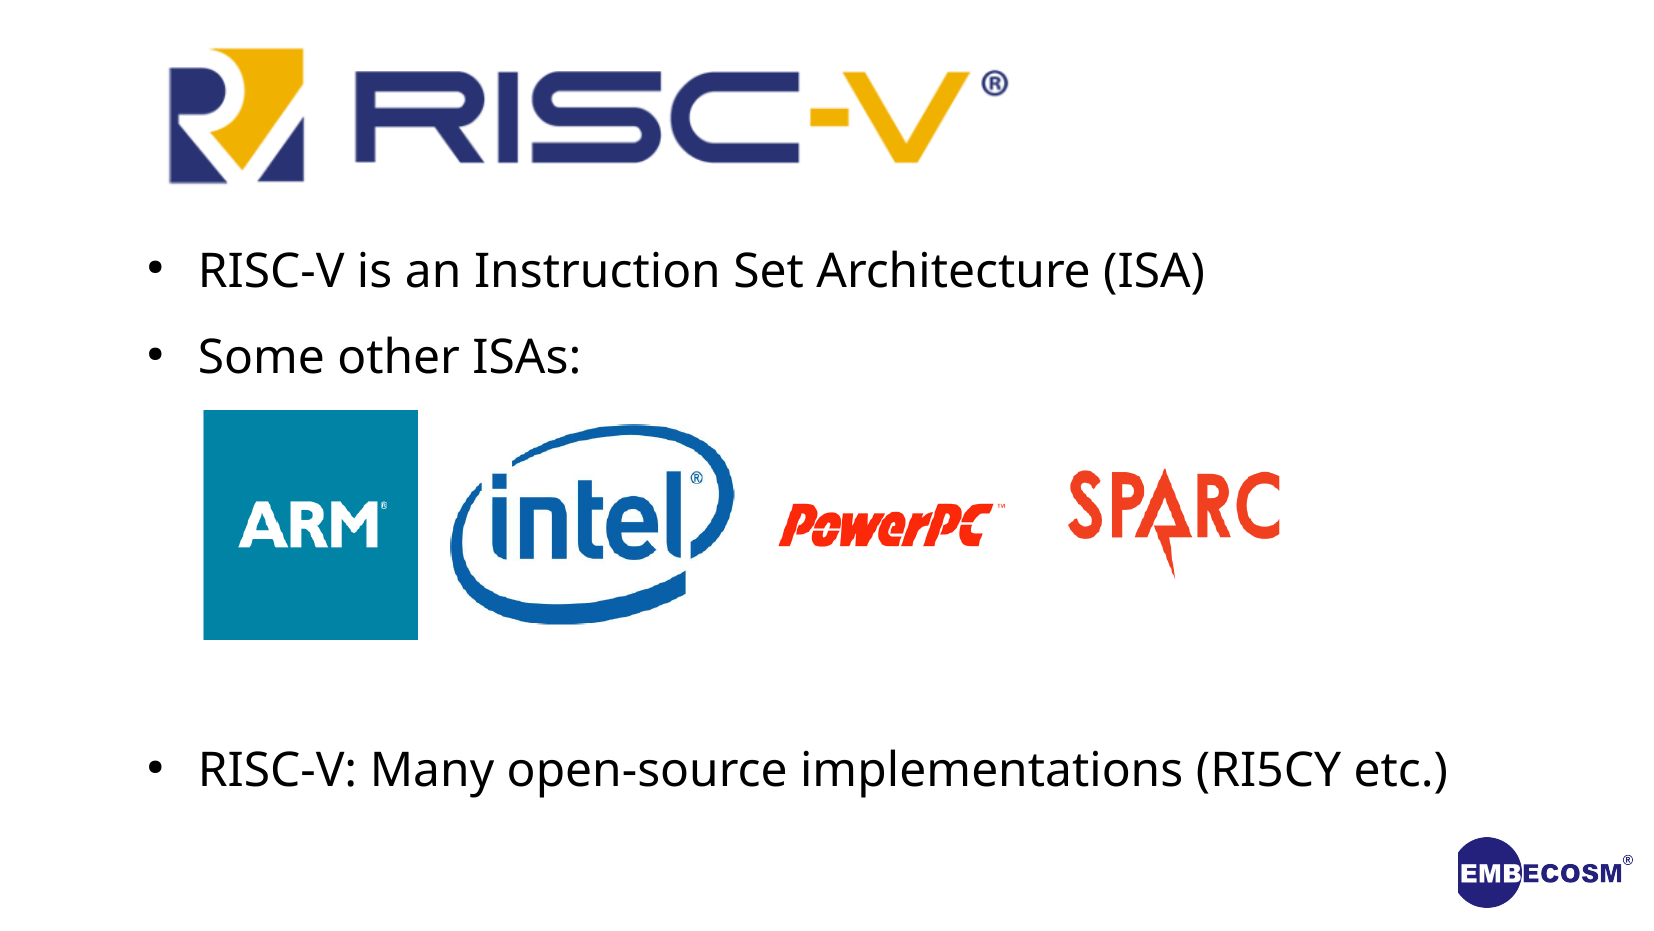

#
RISC-V is an Instruction Set Architecture (ISA)
Some other ISAs:
RISC-V: Many open-source implementations (RI5CY etc.)